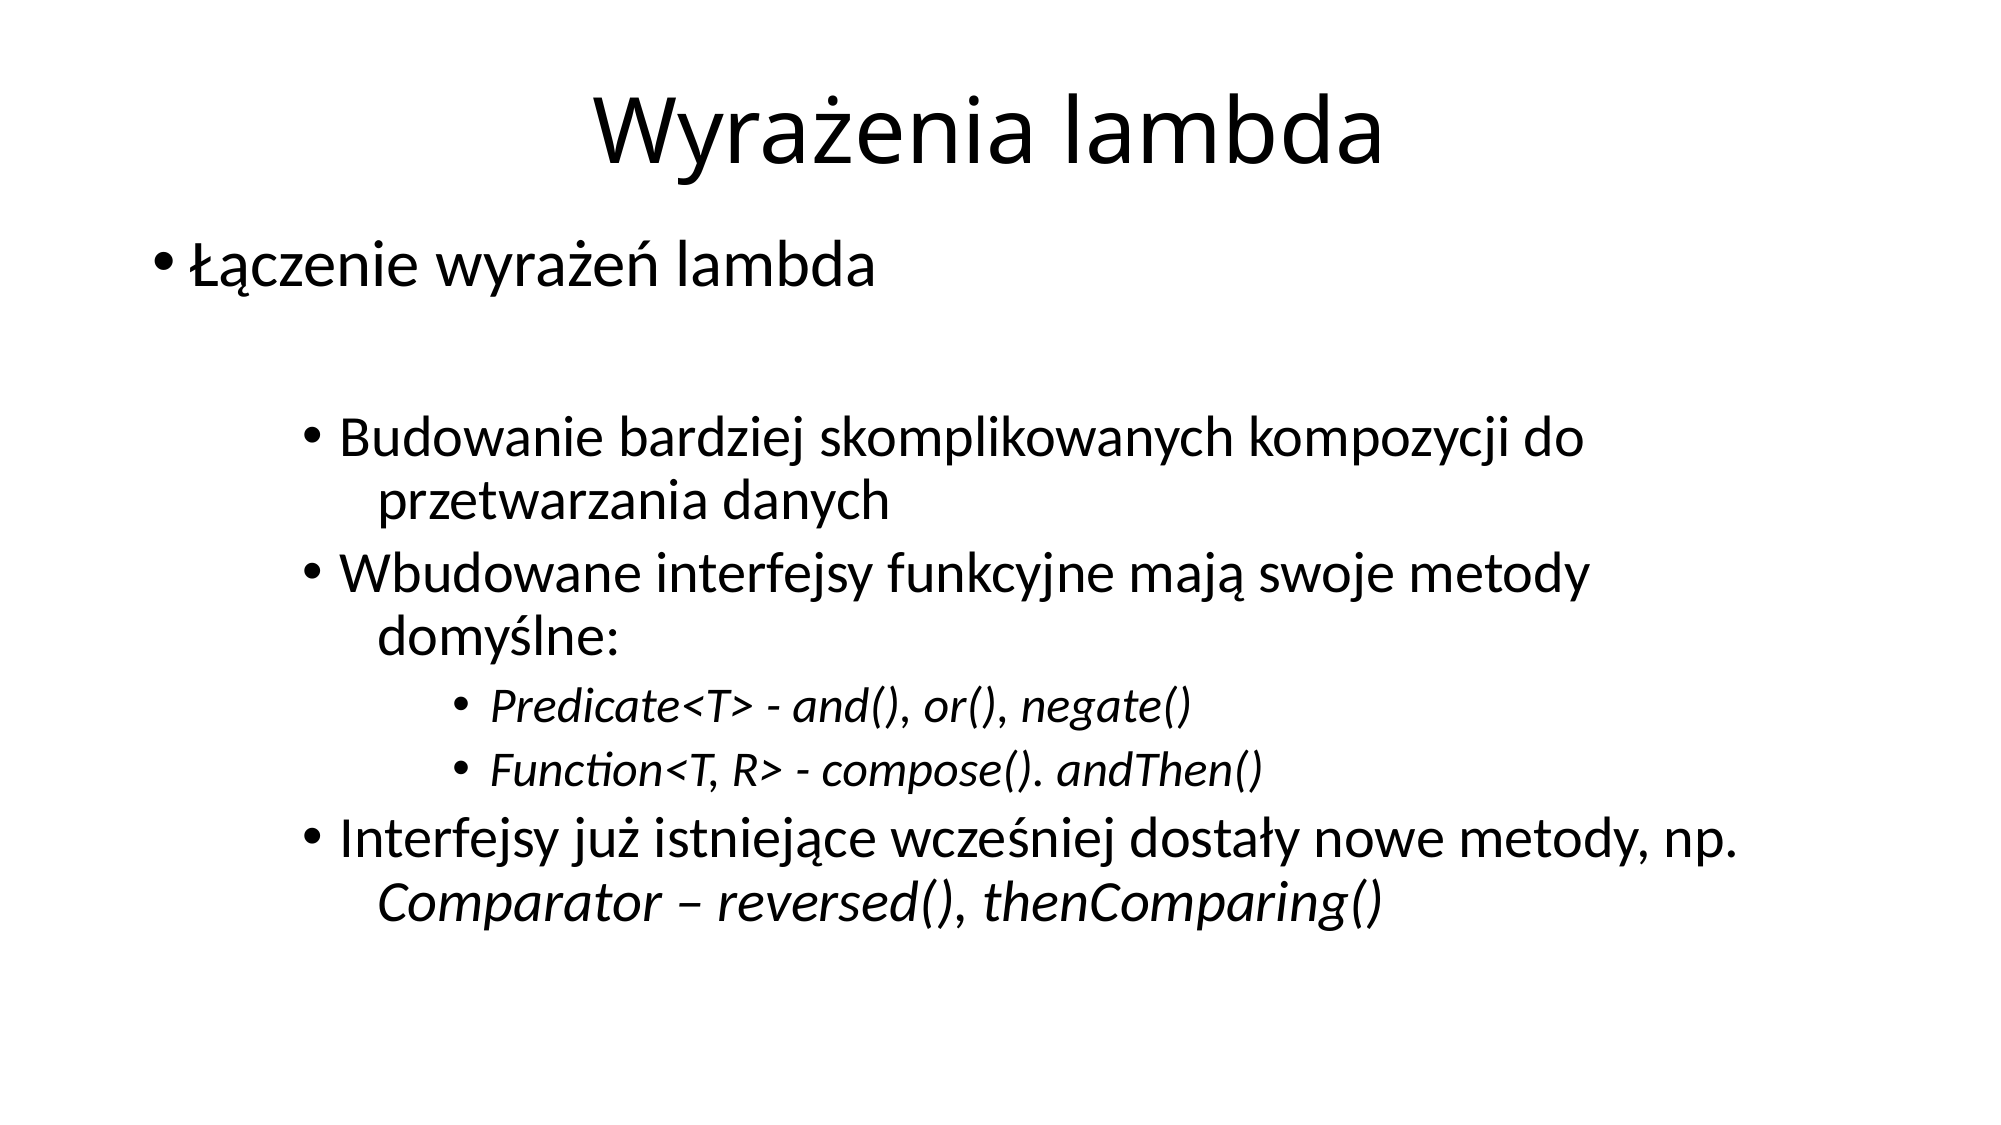

# Wyrażenia lambda
Łączenie wyrażeń lambda
Budowanie bardziej skomplikowanych kompozycji do przetwarzania danych
Wbudowane interfejsy funkcyjne mają swoje metody domyślne:
Predicate<T> - and(), or(), negate()
Function<T, R> - compose(). andThen()
Interfejsy już istniejące wcześniej dostały nowe metody, np.
Comparator – reversed(), thenComparing()